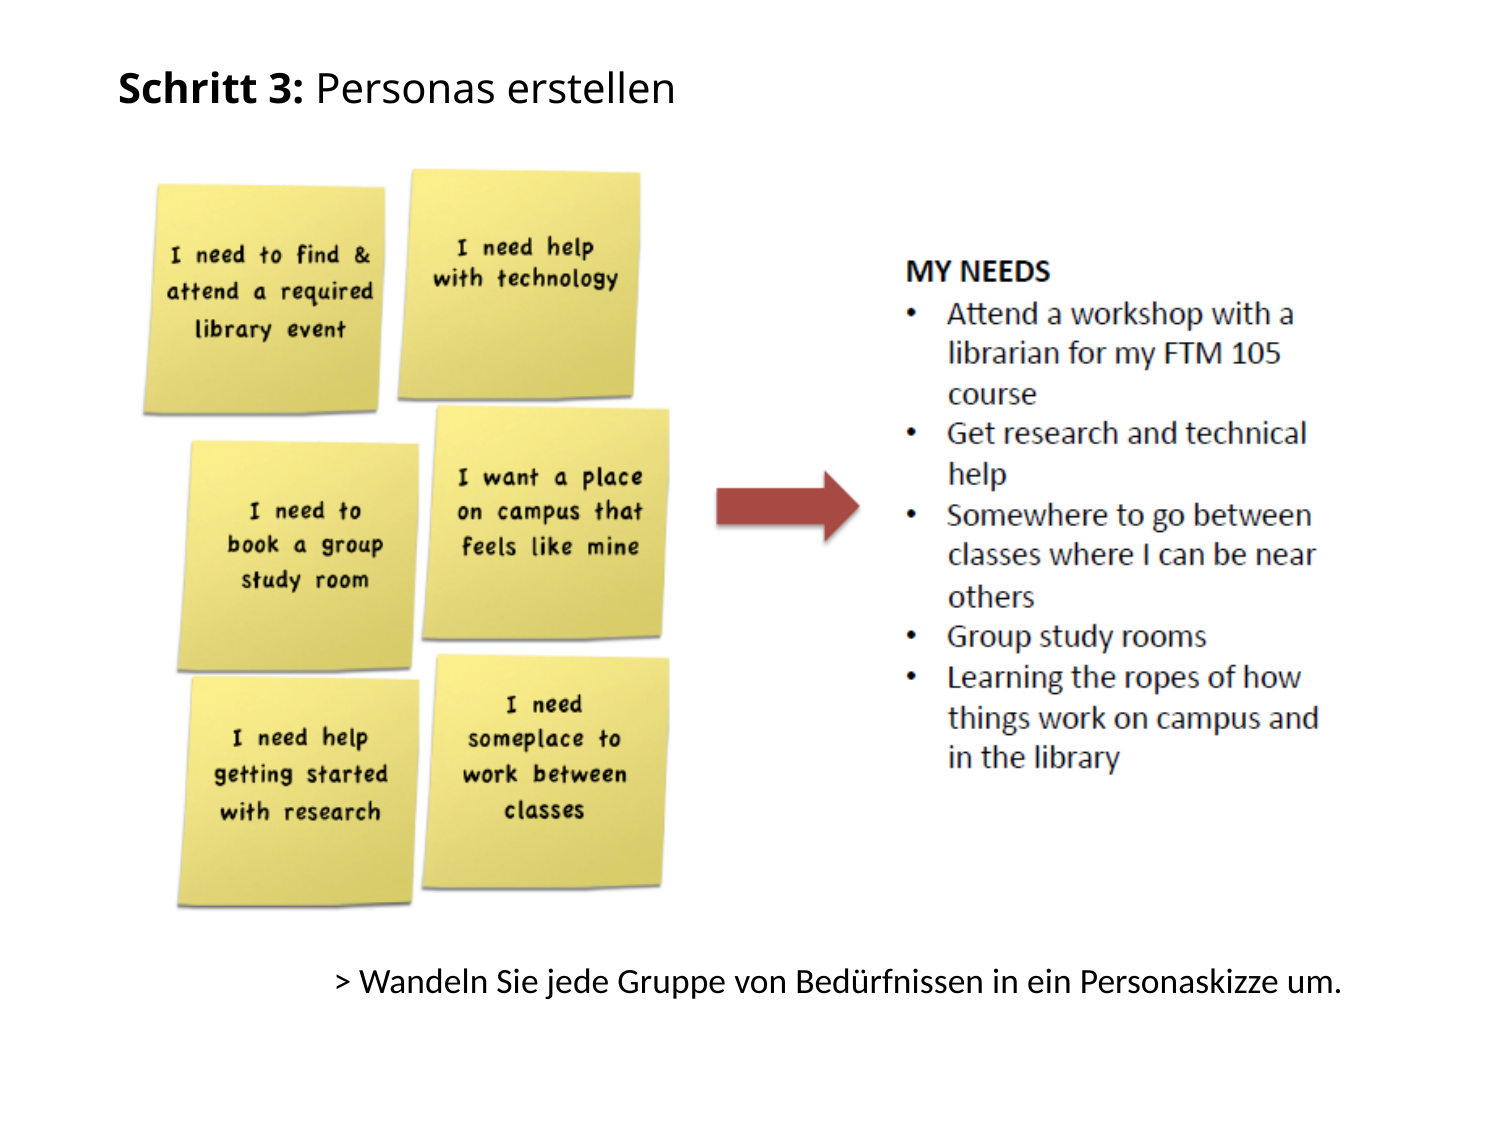

# Schritt 3: Personas erstellen
> Wandeln Sie jede Gruppe von Bedürfnissen in ein Personaskizze um.